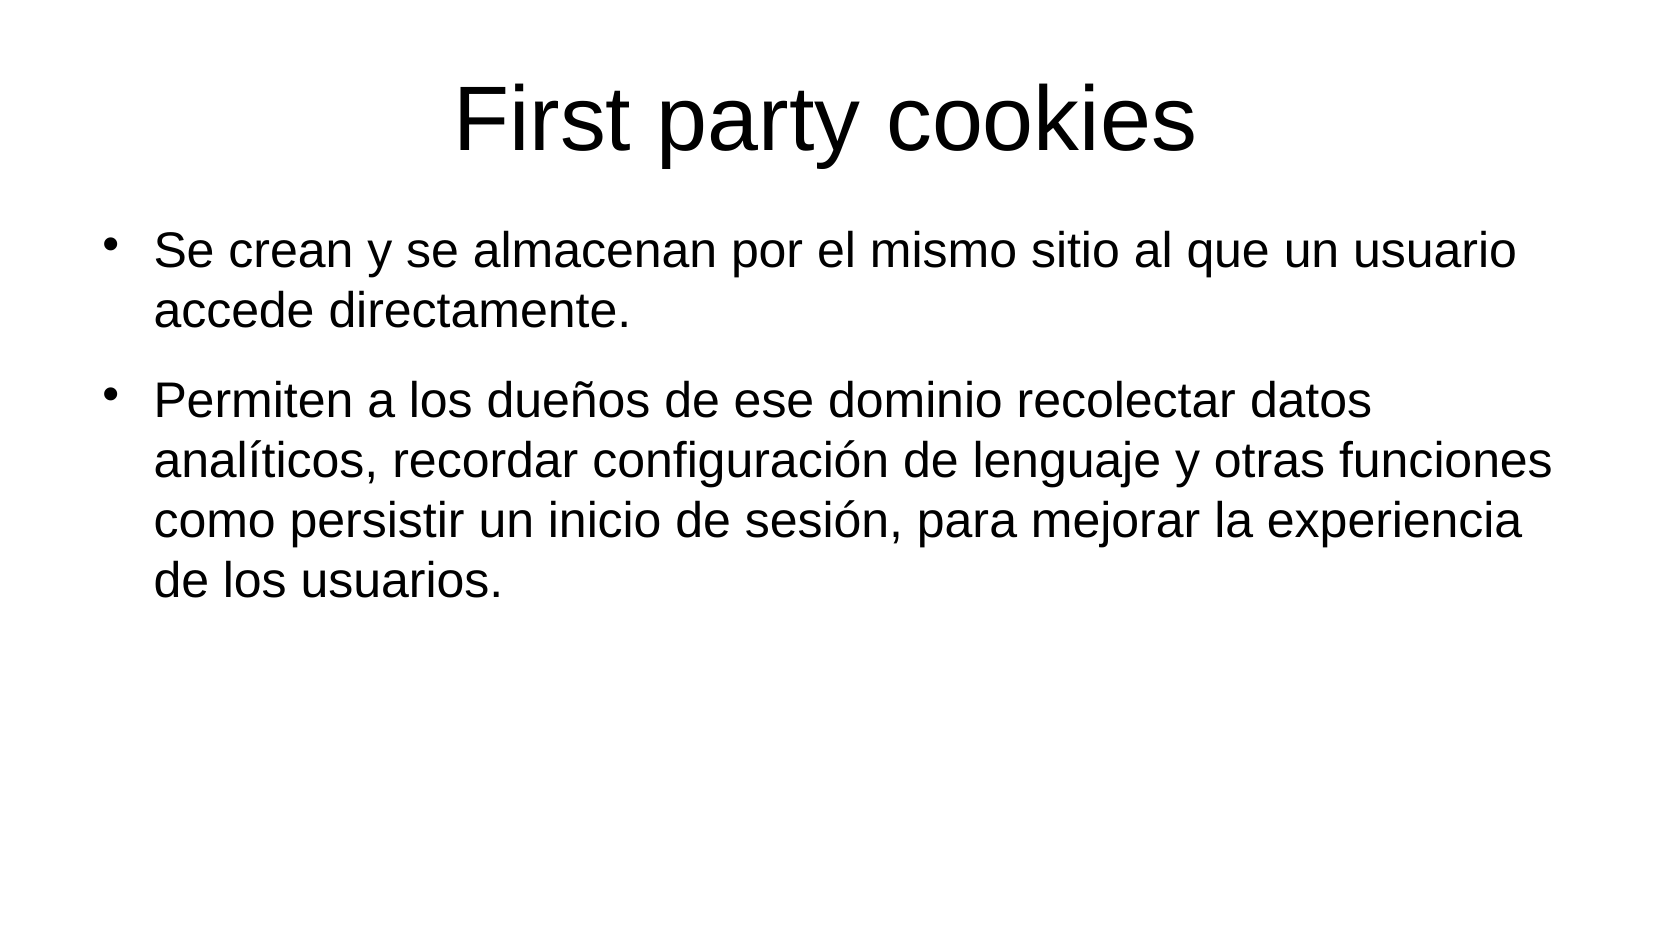

First party cookies
Se crean y se almacenan por el mismo sitio al que un usuario accede directamente.
Permiten a los dueños de ese dominio recolectar datos analíticos, recordar configuración de lenguaje y otras funciones como persistir un inicio de sesión, para mejorar la experiencia de los usuarios.